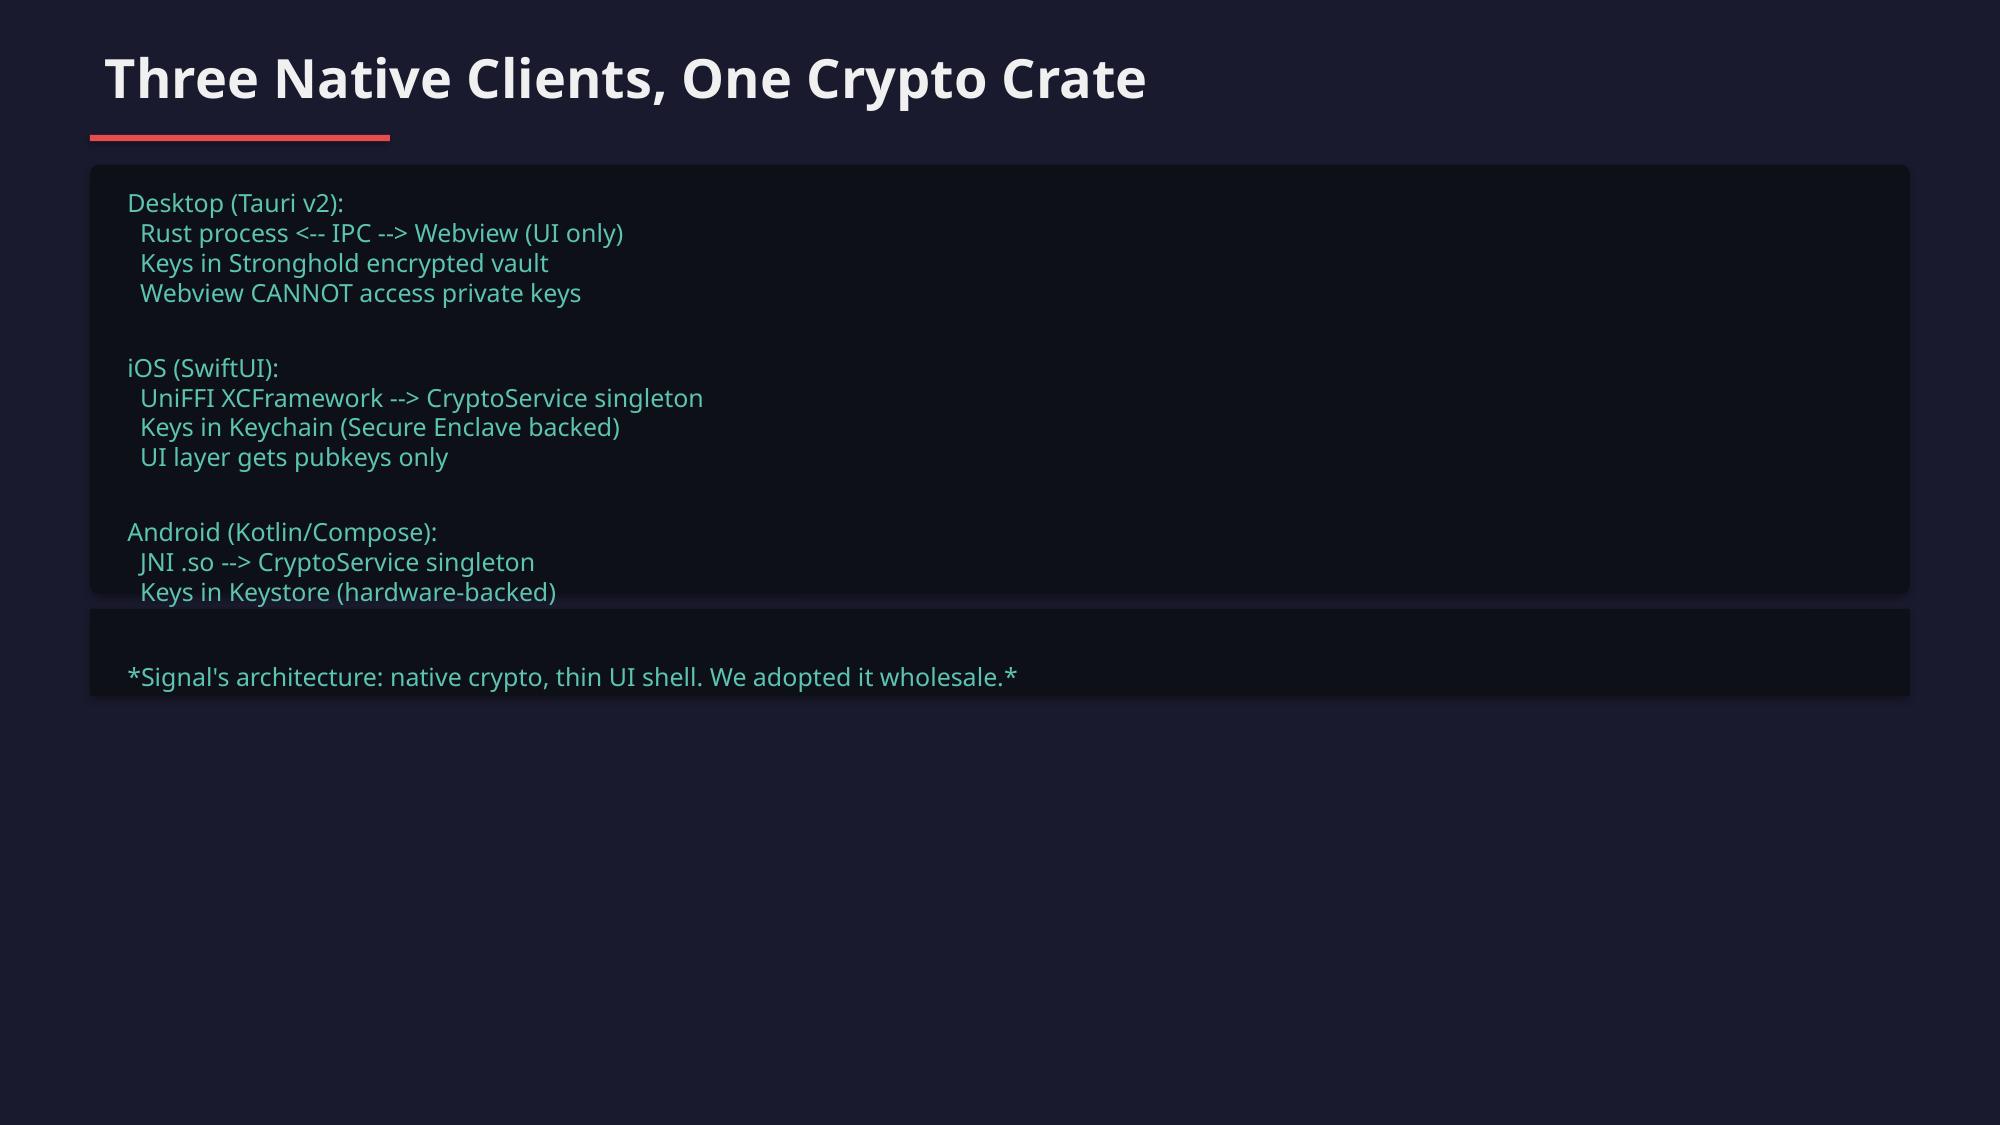

Three Native Clients, One Crypto Crate
Same Rust code on every platform. Device keys stay in native memory.
Desktop (Tauri v2):
 Rust process <-- IPC --> Webview (UI only)
 Keys in Stronghold encrypted vault
 Webview CANNOT access private keys
iOS (SwiftUI):
 UniFFI XCFramework --> CryptoService singleton
 Keys in Keychain (Secure Enclave backed)
 UI layer gets pubkeys only
Android (Kotlin/Compose):
 JNI .so --> CryptoService singleton
 Keys in Keystore (hardware-backed)
 UI layer gets pubkeys only
*Signal's architecture: native crypto, thin UI shell. We adopted it wholesale.*